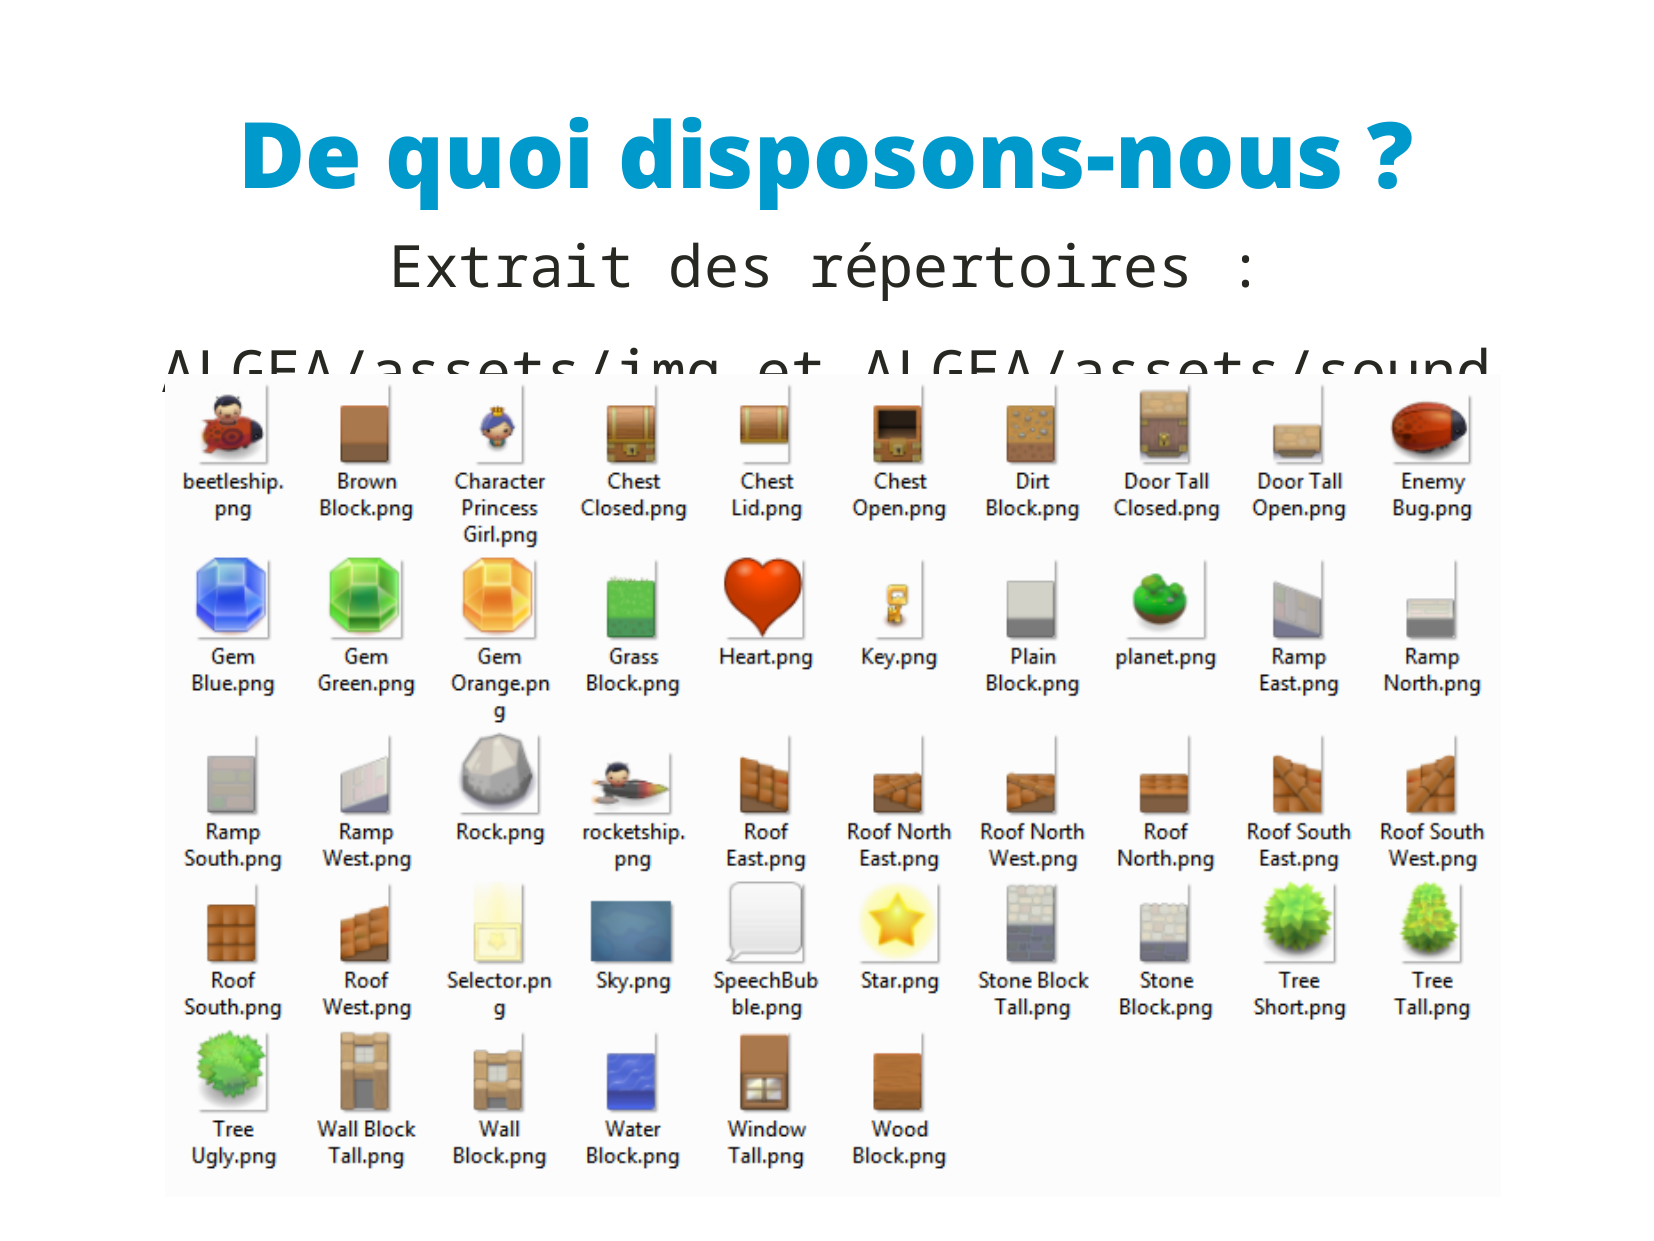

# De quoi disposons-nous ?
Extrait des répertoires :
ALGEA/assets/img et ALGEA/assets/sound